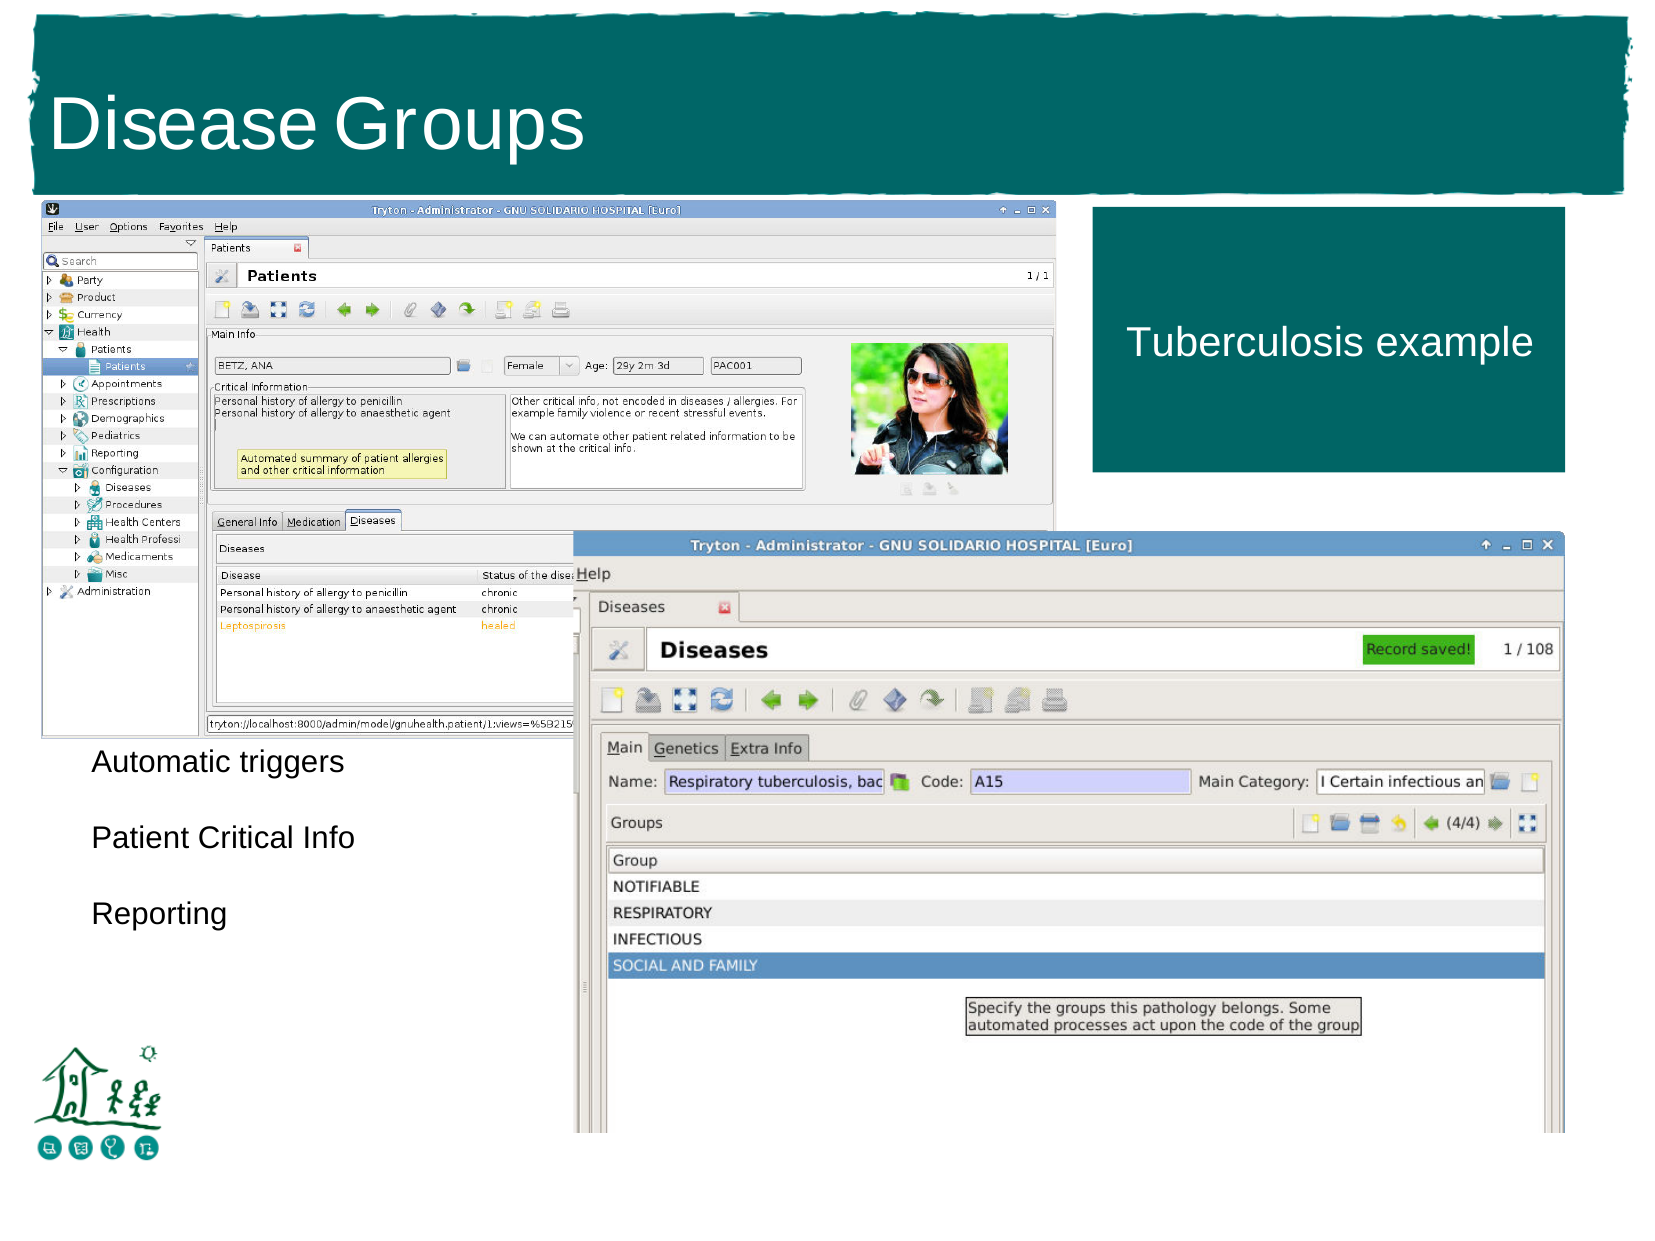

# DiseaseGroups
Tuberculosis example
Automatic triggers
Patient Critical Info Reporting